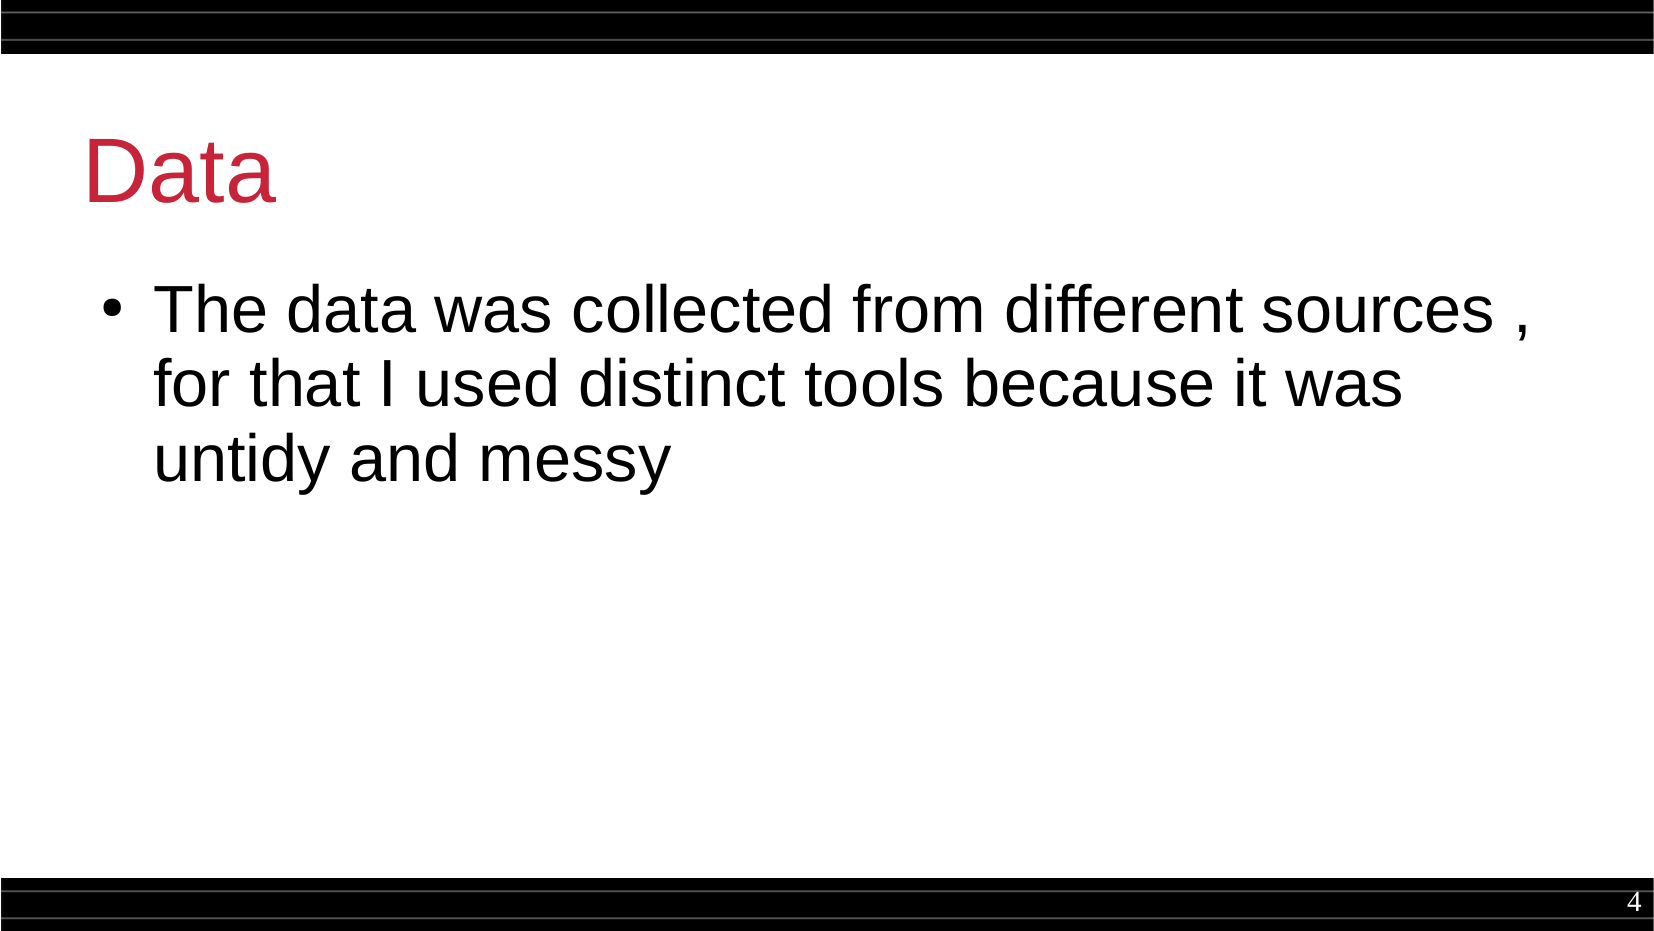

# Data
The data was collected from different sources , for that I used distinct tools because it was untidy and messy